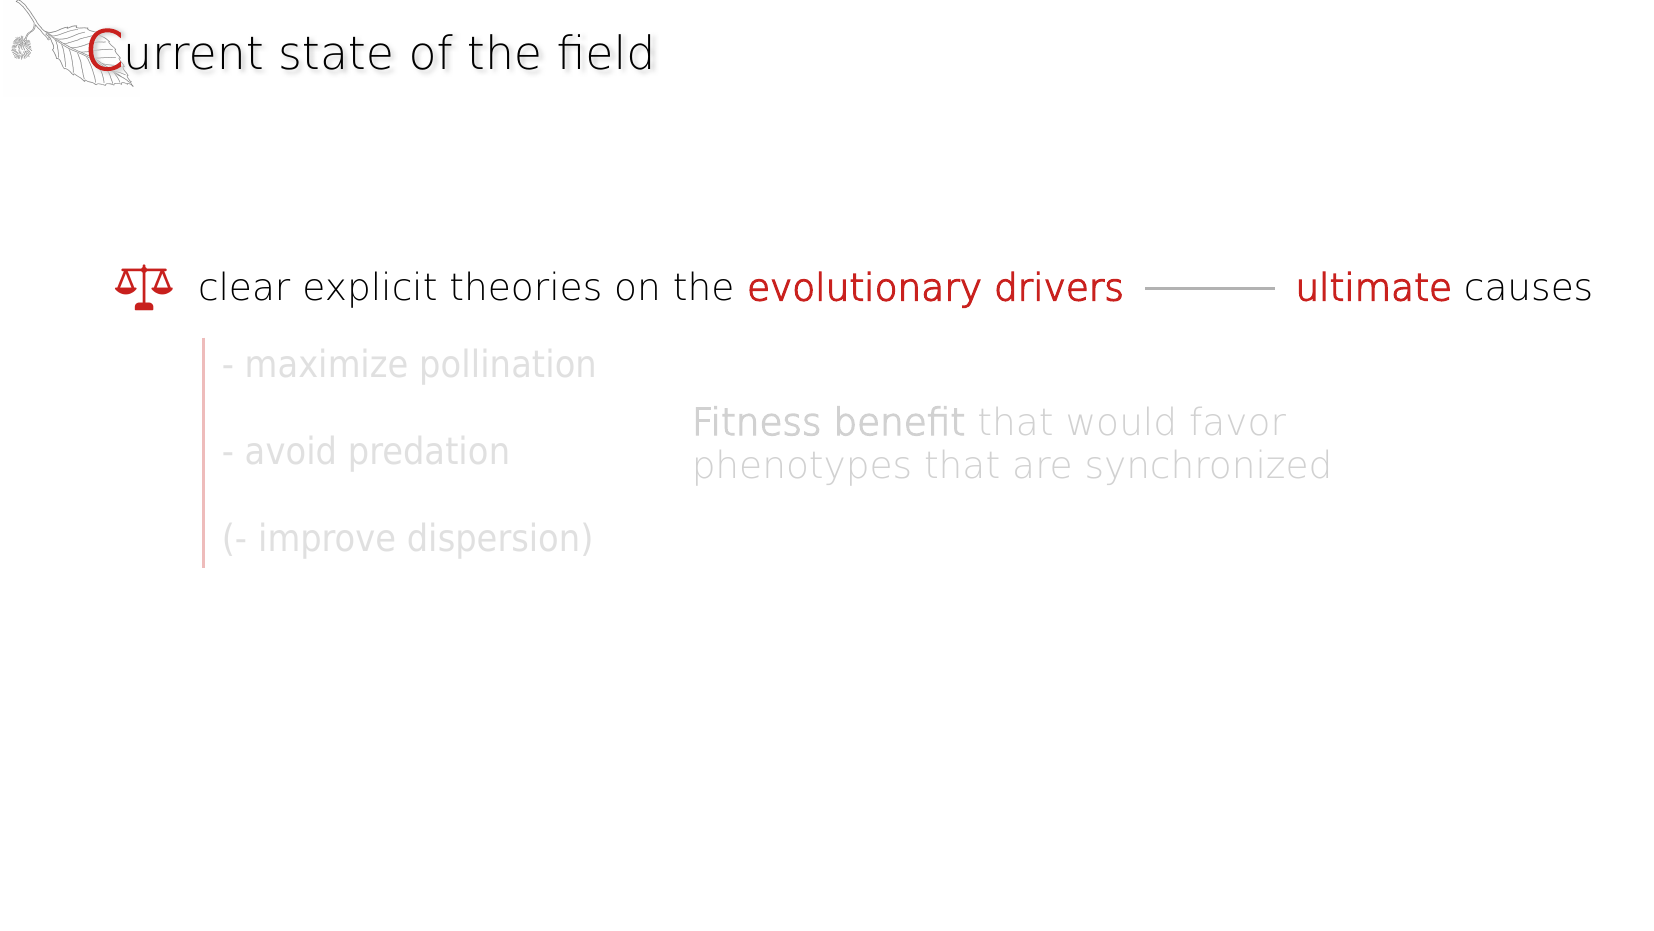

Current state of the field
clear explicit theories on the evolutionary drivers
ultimate causes
- maximize pollination
- avoid predation
(- improve dispersion)
Fitness benefit that would favor
phenotypes that are synchronized